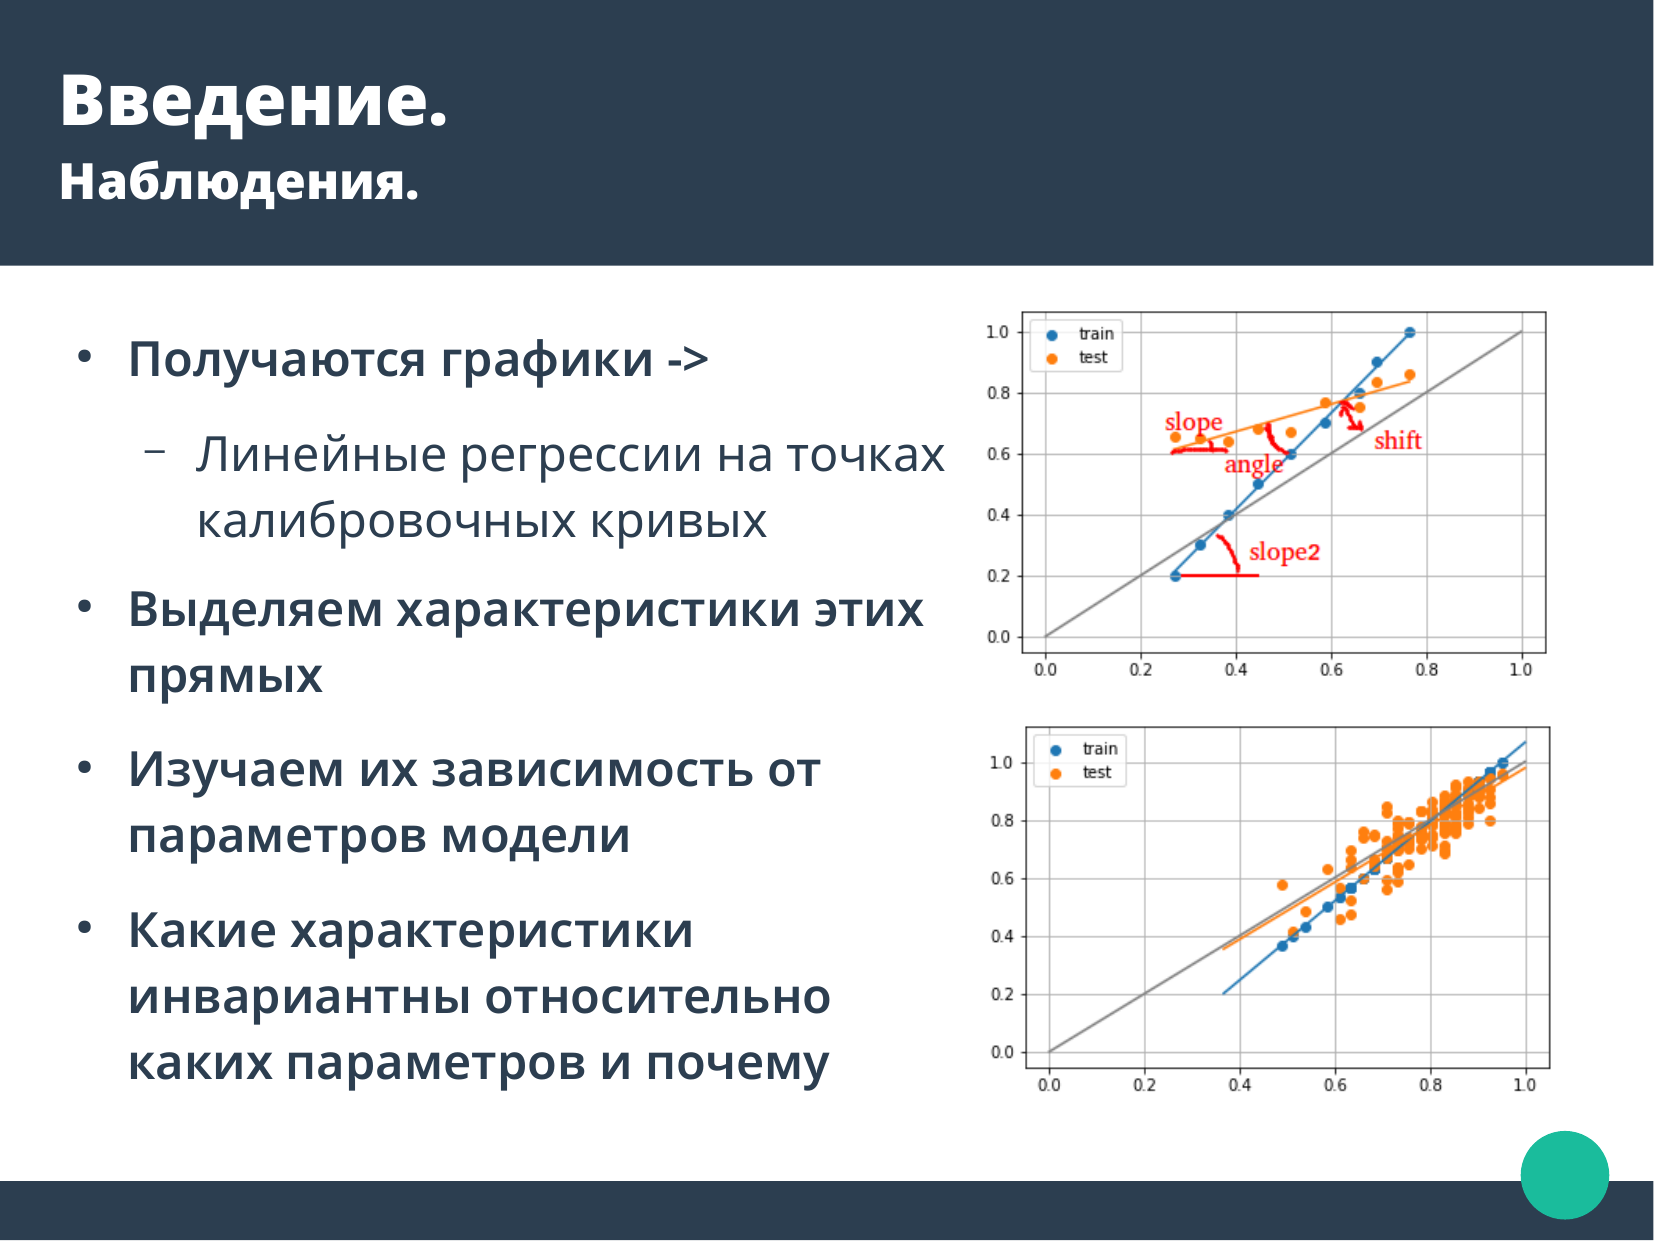

# Введение. Наблюдения.
Получаются графики ->
Линейные регрессии на точках калибровочных кривых
Выделяем характеристики этих прямых
Изучаем их зависимость от параметров модели
Какие характеристики инвариантны относительно каких параметров и почему